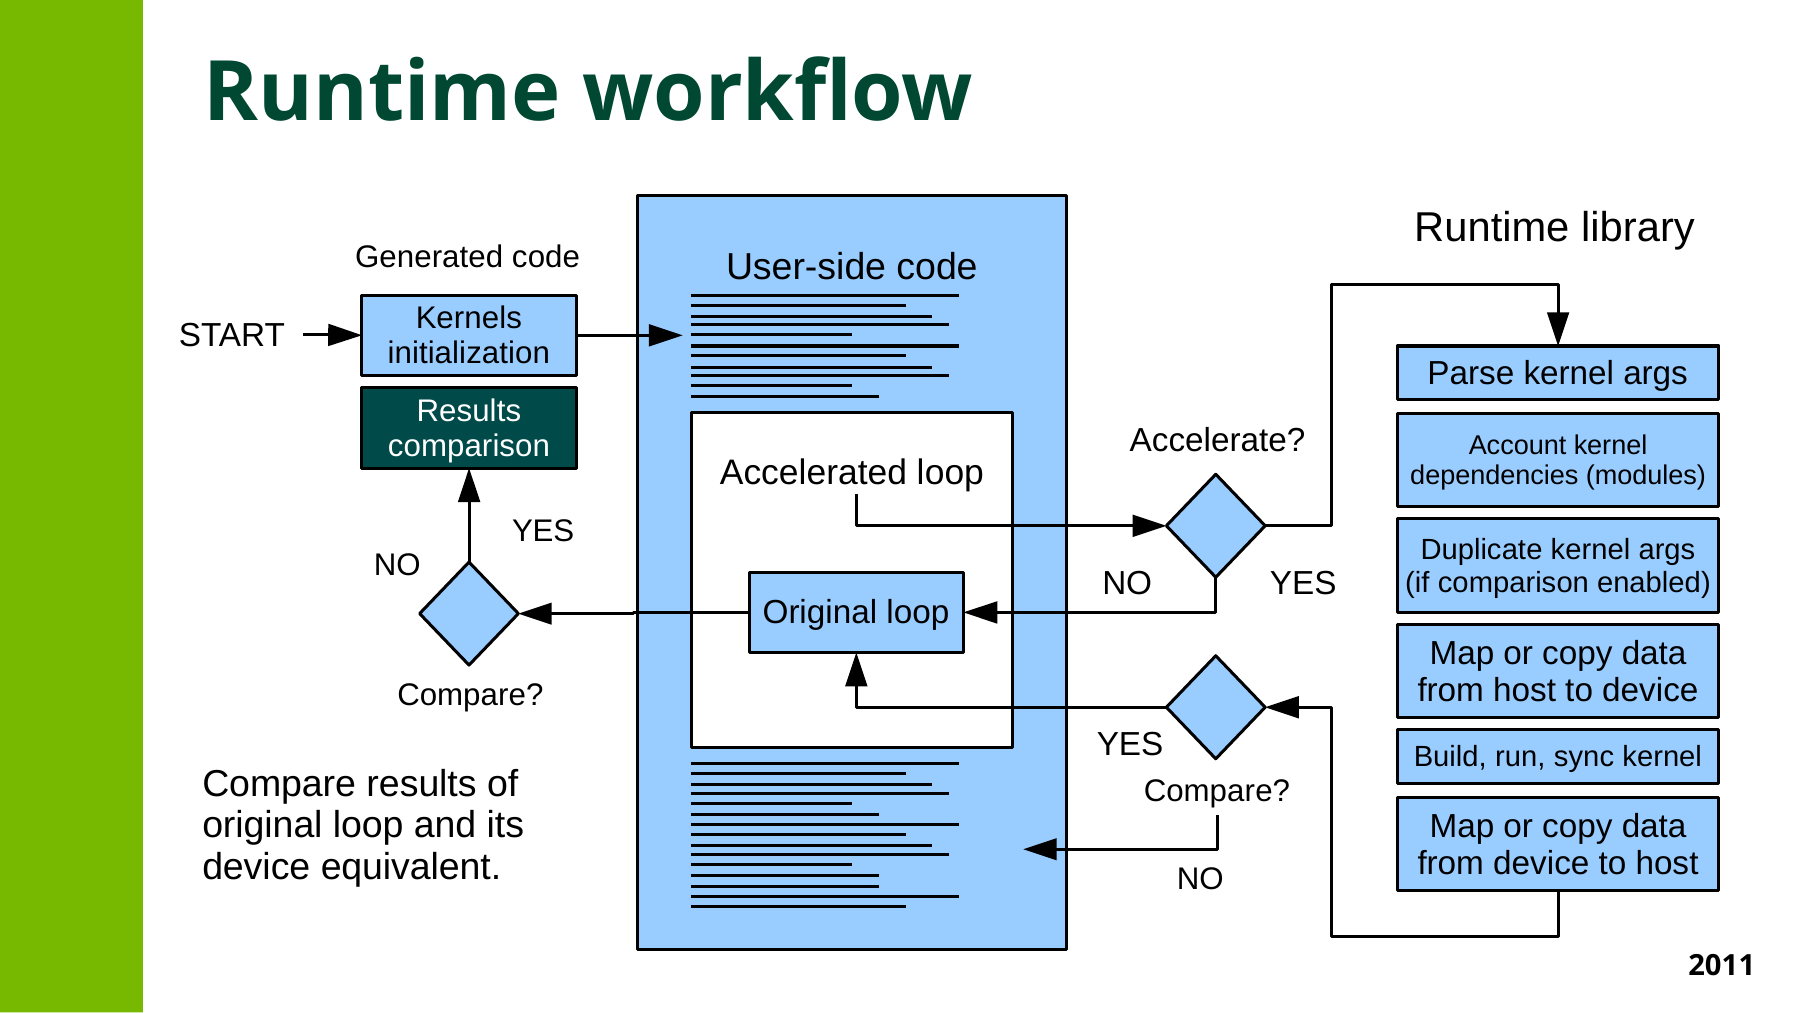

# Runtime workflow
User-side code
Runtime library
Generated code
Kernels
initialization
START
Parse kernel args
Results
comparison
Accelerated loop
Account kernel
dependencies (modules)
Accelerate?
YES
Duplicate kernel args
(if comparison enabled)
NO
NO
YES
Original loop
Map or copy data
from host to device
Compare?
Compare results of original loop and its device equivalent.
YES
Build, run, sync kernel
Compare?
Map or copy data
from device to host
NO